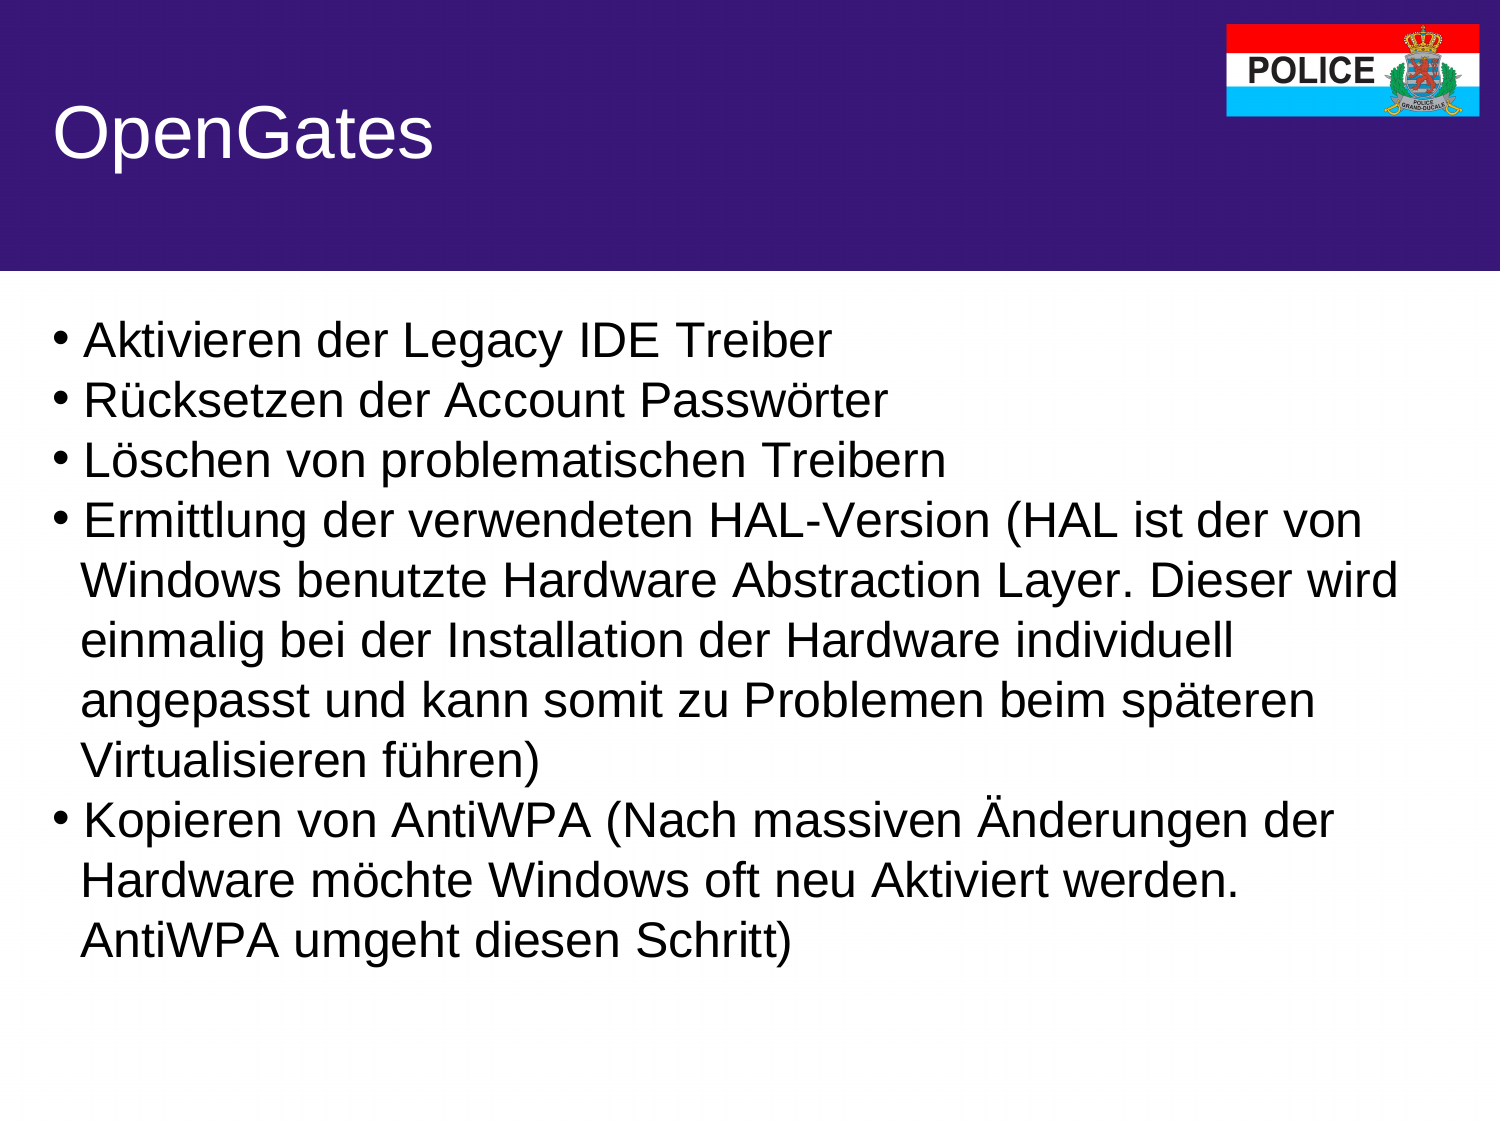

OpenGates
 Aktivieren der Legacy IDE Treiber
 Rücksetzen der Account Passwörter
 Löschen von problematischen Treibern
 Ermittlung der verwendeten HAL-Version (HAL ist der von
 Windows benutzte Hardware Abstraction Layer. Dieser wird
 einmalig bei der Installation der Hardware individuell
 angepasst und kann somit zu Problemen beim späteren
 Virtualisieren führen)
 Kopieren von AntiWPA (Nach massiven Änderungen der
 Hardware möchte Windows oft neu Aktiviert werden.
 AntiWPA umgeht diesen Schritt)
#